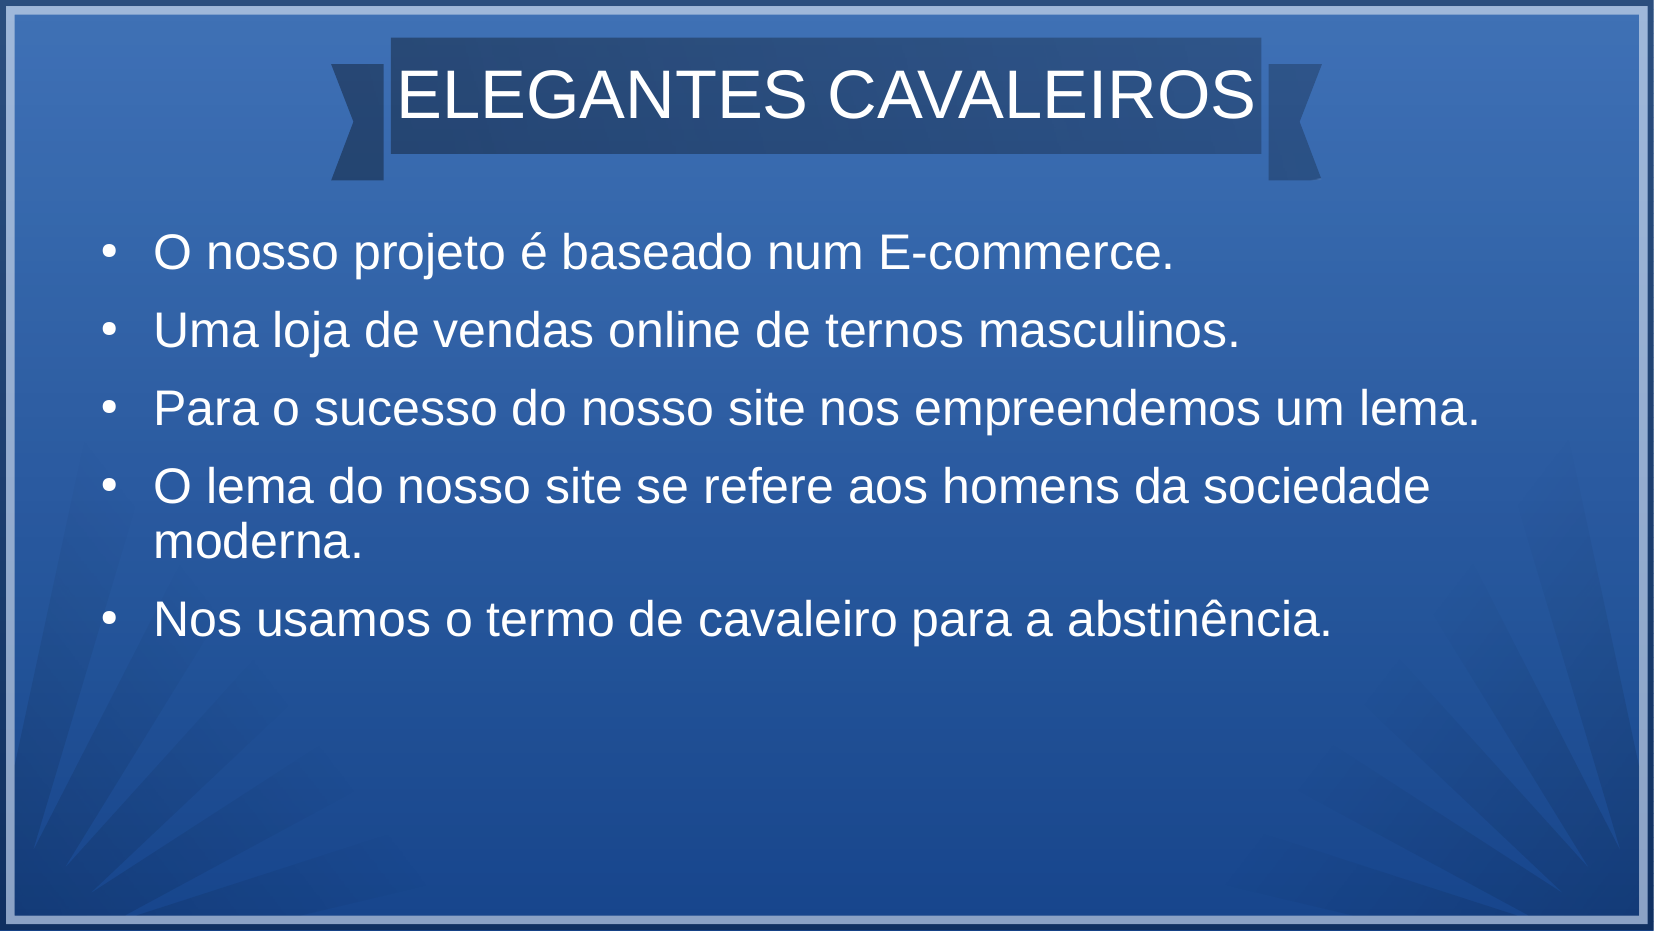

# ELEGANTES CAVALEIROS
O nosso projeto é baseado num E-commerce.
Uma loja de vendas online de ternos masculinos.
Para o sucesso do nosso site nos empreendemos um lema.
O lema do nosso site se refere aos homens da sociedade moderna.
Nos usamos o termo de cavaleiro para a abstinência.